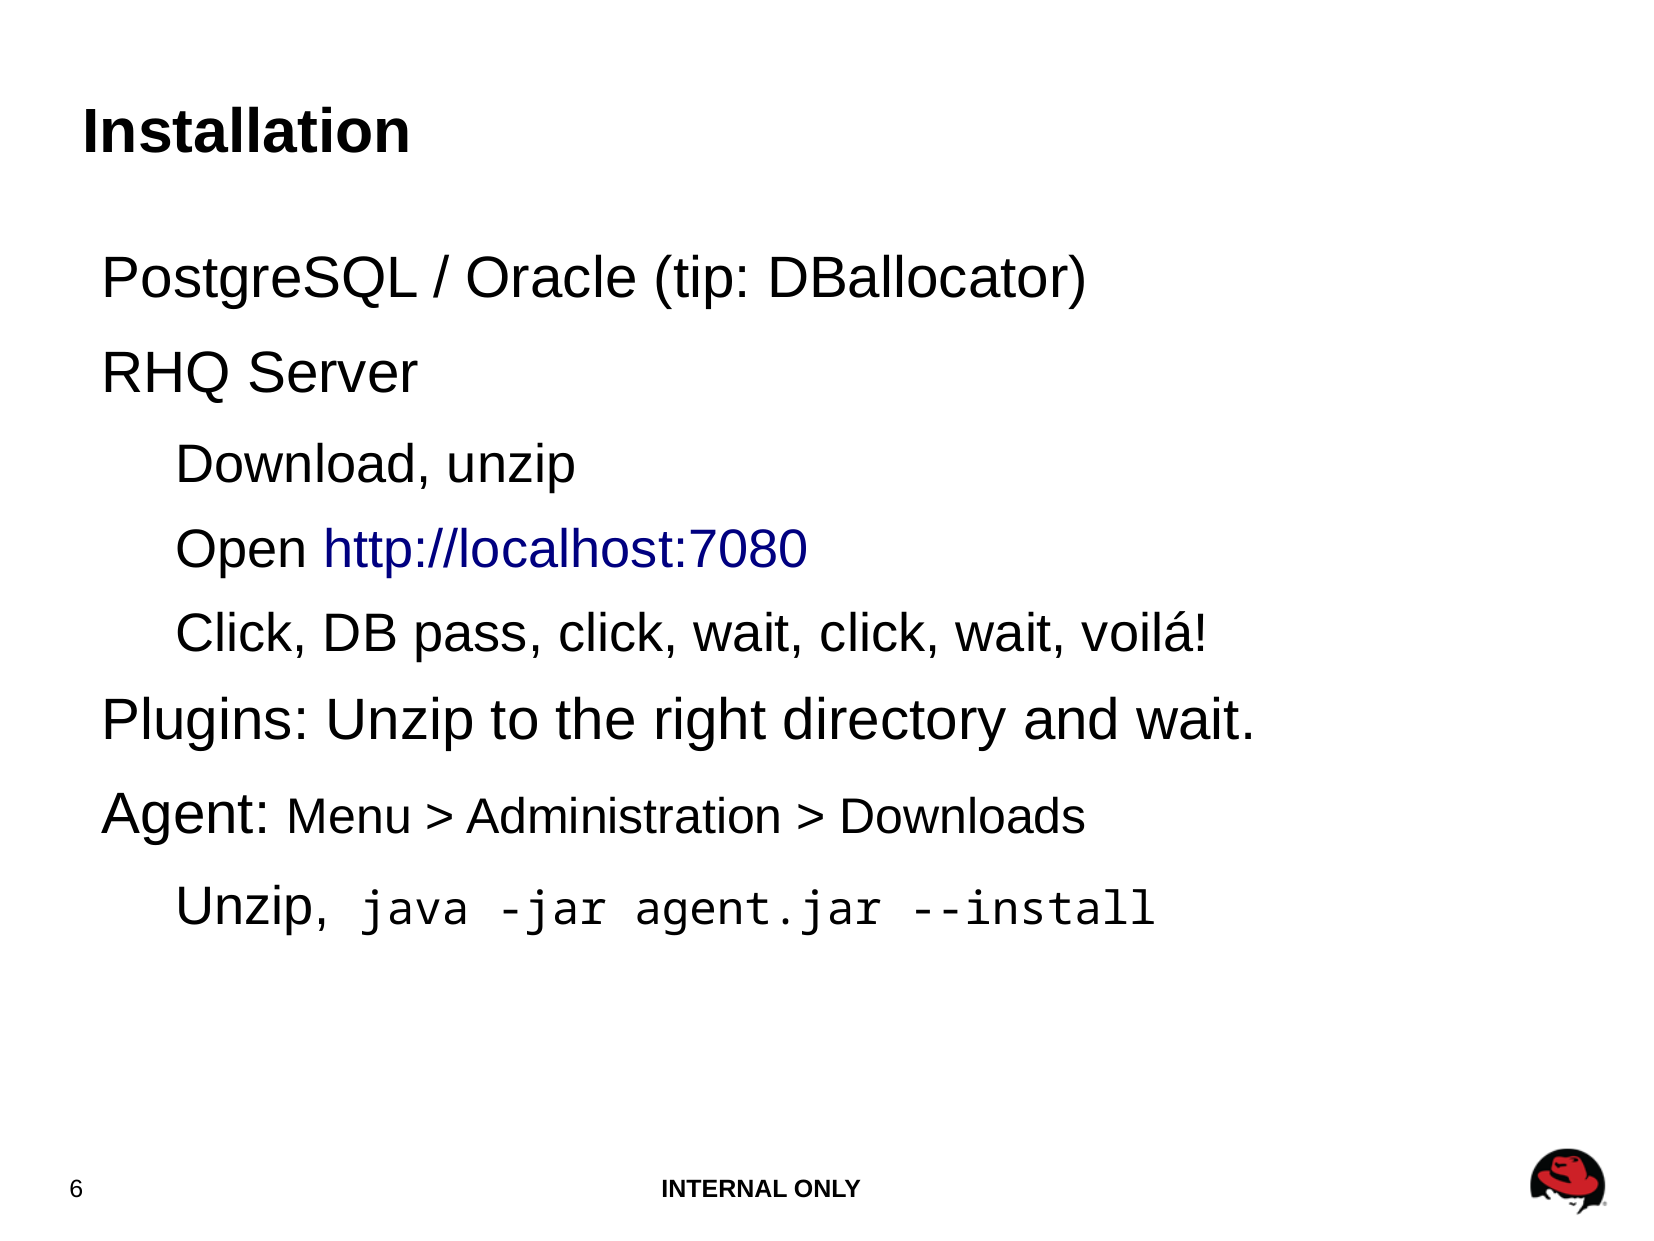

# Installation
PostgreSQL / Oracle (tip: DBallocator)
RHQ Server
Download, unzip
Open http://localhost:7080
Click, DB pass, click, wait, click, wait, voilá!
Plugins: Unzip to the right directory and wait.
Agent: Menu > Administration > Downloads
Unzip, java -jar agent.jar --install